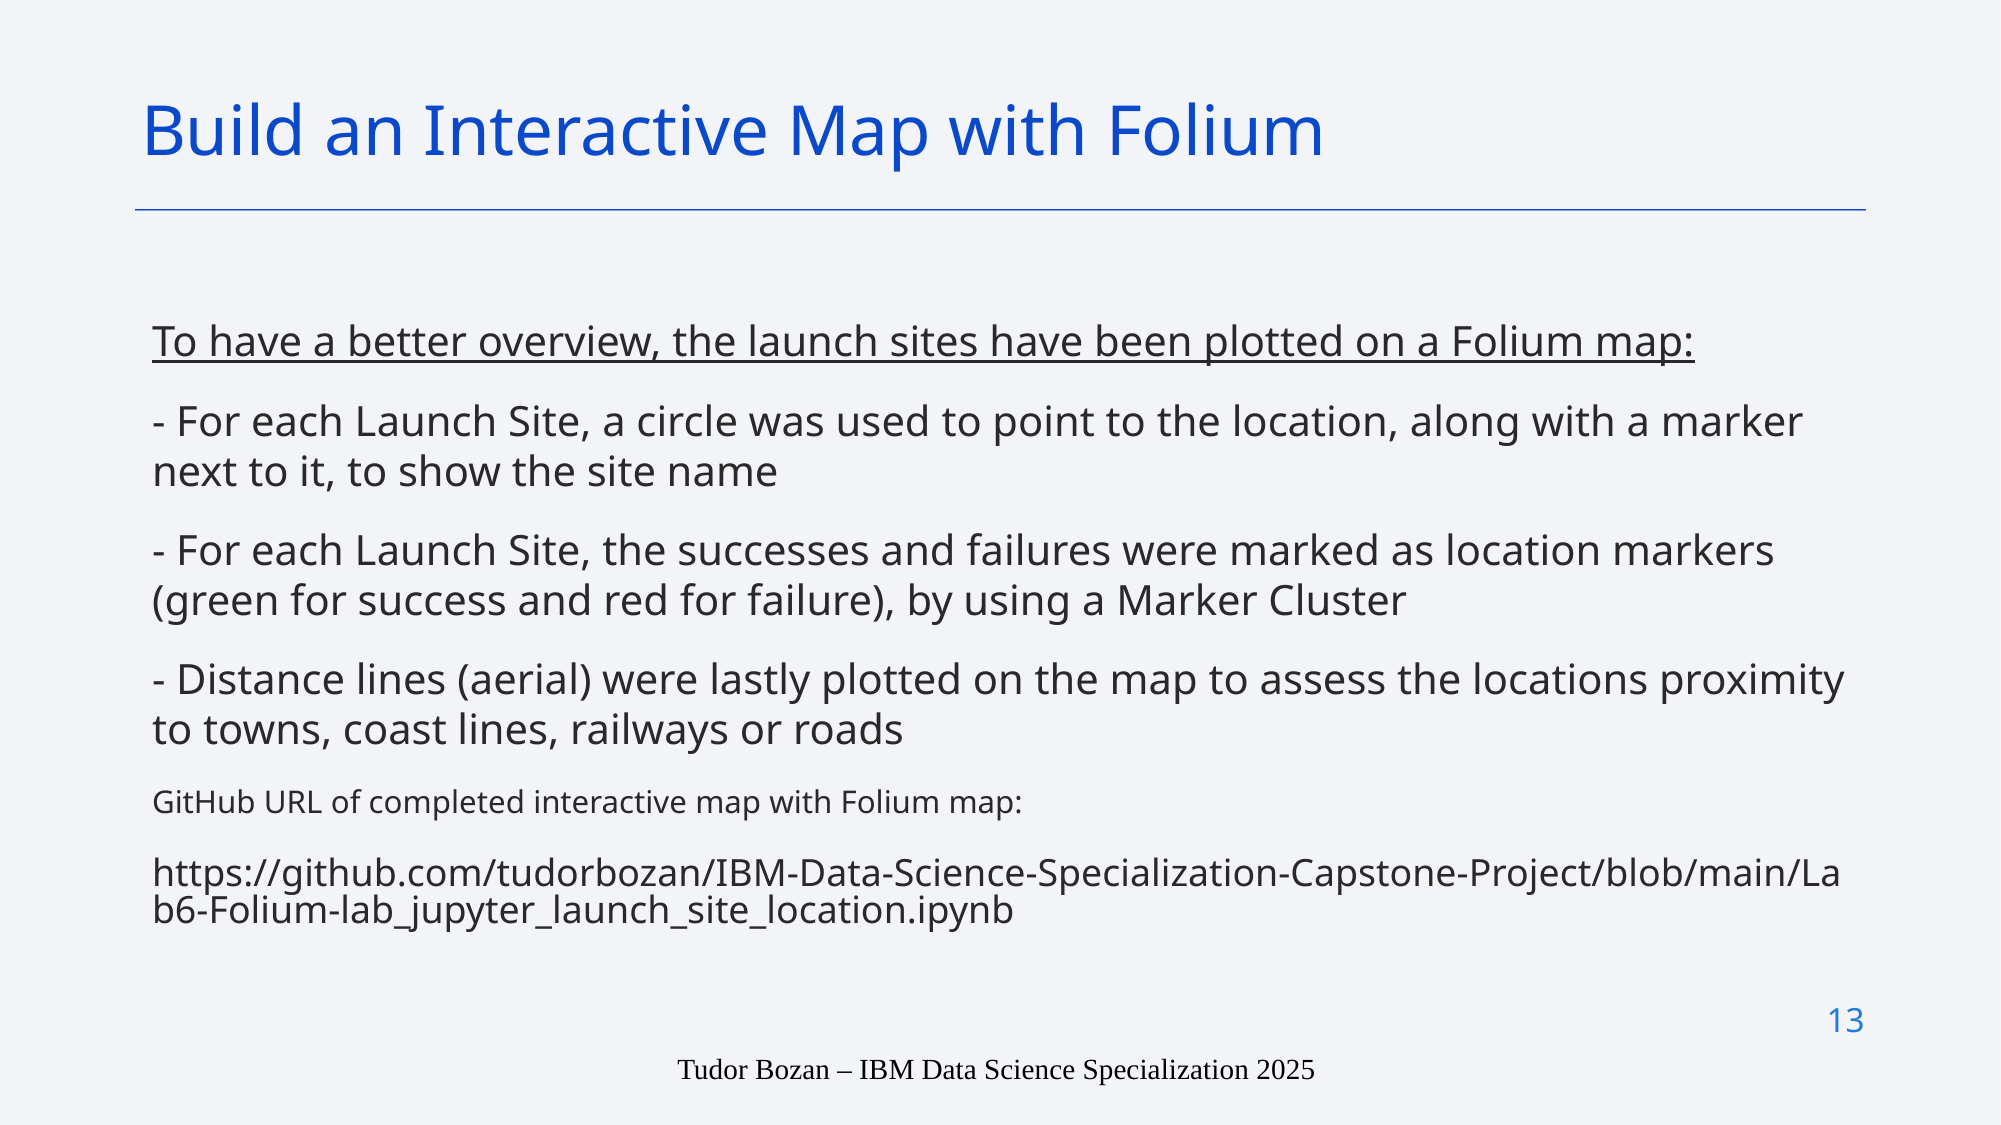

Build an Interactive Map with Folium
To have a better overview, the launch sites have been plotted on a Folium map:
- For each Launch Site, a circle was used to point to the location, along with a marker next to it, to show the site name
- For each Launch Site, the successes and failures were marked as location markers (green for success and red for failure), by using a Marker Cluster
- Distance lines (aerial) were lastly plotted on the map to assess the locations proximity to towns, coast lines, railways or roads
GitHub URL of completed interactive map with Folium map:
https://github.com/tudorbozan/IBM-Data-Science-Specialization-Capstone-Project/blob/main/Lab6-Folium-lab_jupyter_launch_site_location.ipynb